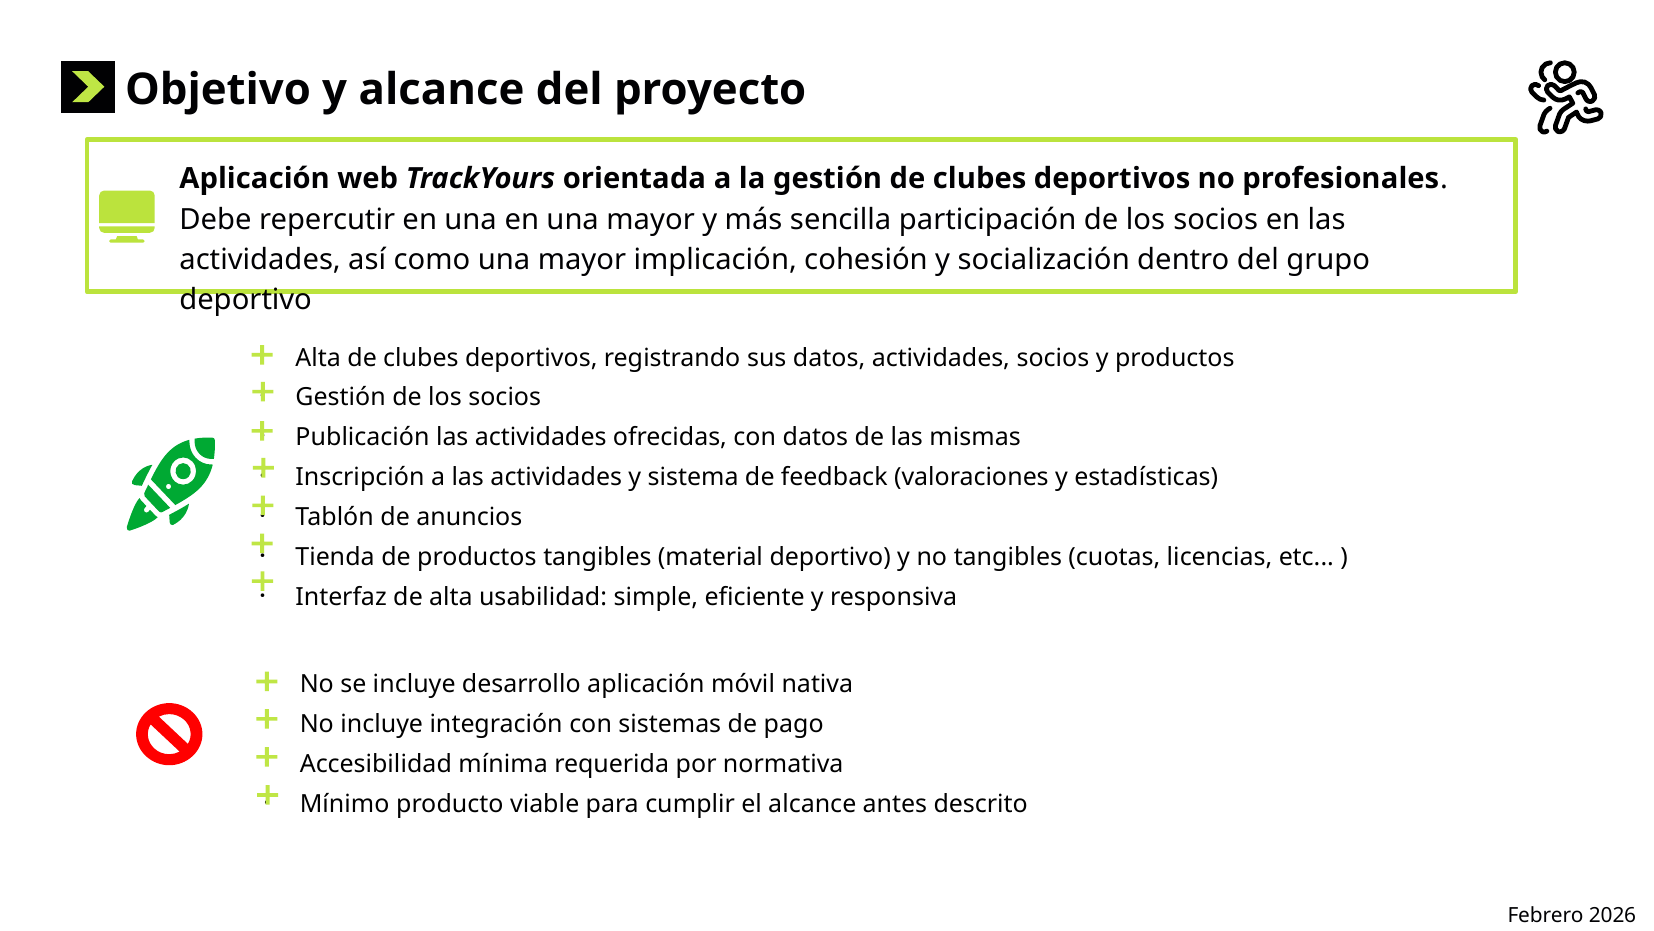

# Objetivo y alcance del proyecto
Aplicación web TrackYours orientada a la gestión de clubes deportivos no profesionales. Debe repercutir en una en una mayor y más sencilla participación de los socios en las actividades, así como una mayor implicación, cohesión y socialización dentro del grupo deportivo
Alta de clubes deportivos, registrando sus datos, actividades, socios y productos
Gestión de los socios
Publicación las actividades ofrecidas, con datos de las mismas
Inscripción a las actividades y sistema de feedback (valoraciones y estadísticas)
Tablón de anuncios
Tienda de productos tangibles (material deportivo) y no tangibles (cuotas, licencias, etc... )
Interfaz de alta usabilidad: simple, eficiente y responsiva
No se incluye desarrollo aplicación móvil nativa
No incluye integración con sistemas de pago
Accesibilidad mínima requerida por normativa
Mínimo producto viable para cumplir el alcance antes descrito
Febrero 2026